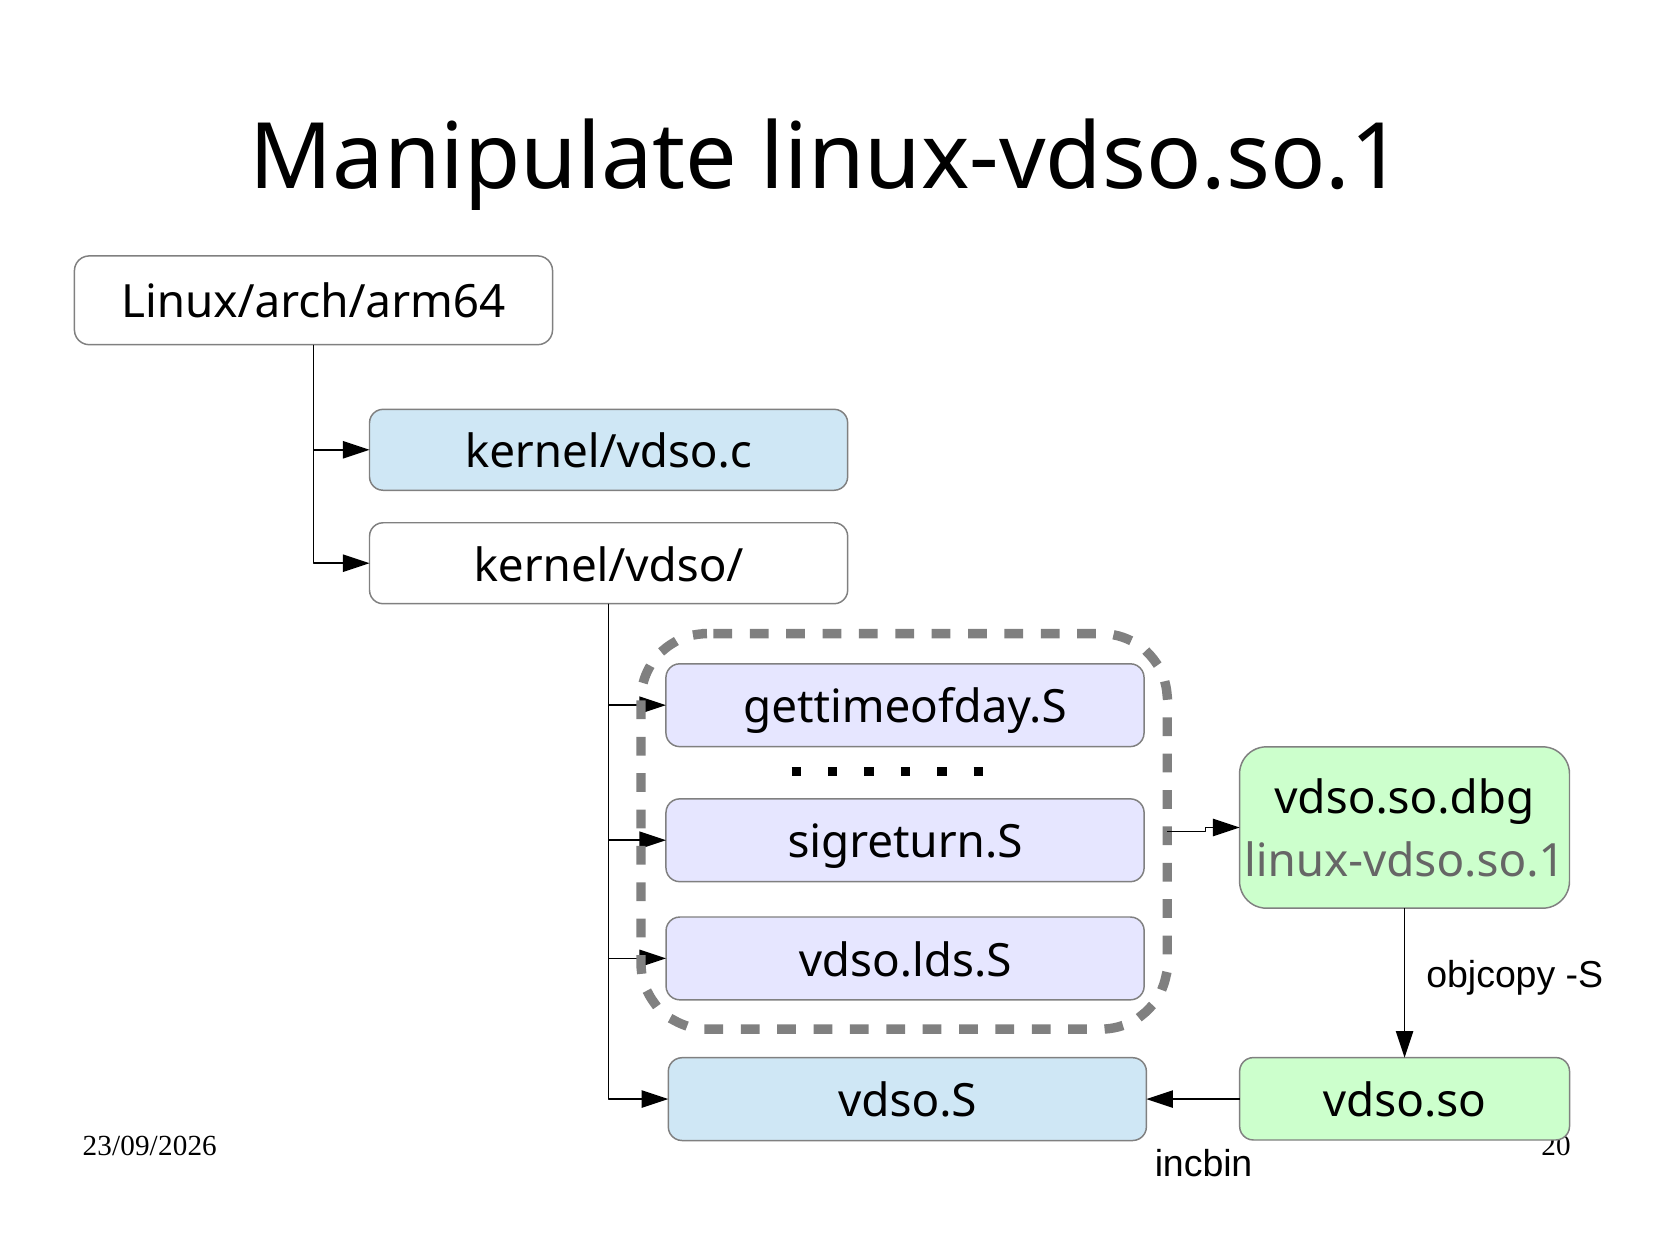

# Manipulate linux-vdso.so.1
Linux/arch/arm64
kernel/vdso.c
kernel/vdso/
gettimeofday.S
vdso.so.dbg
linux-vdso.so.1
sigreturn.S
vdso.lds.S
objcopy -S
vdso.so
vdso.S
20
incbin